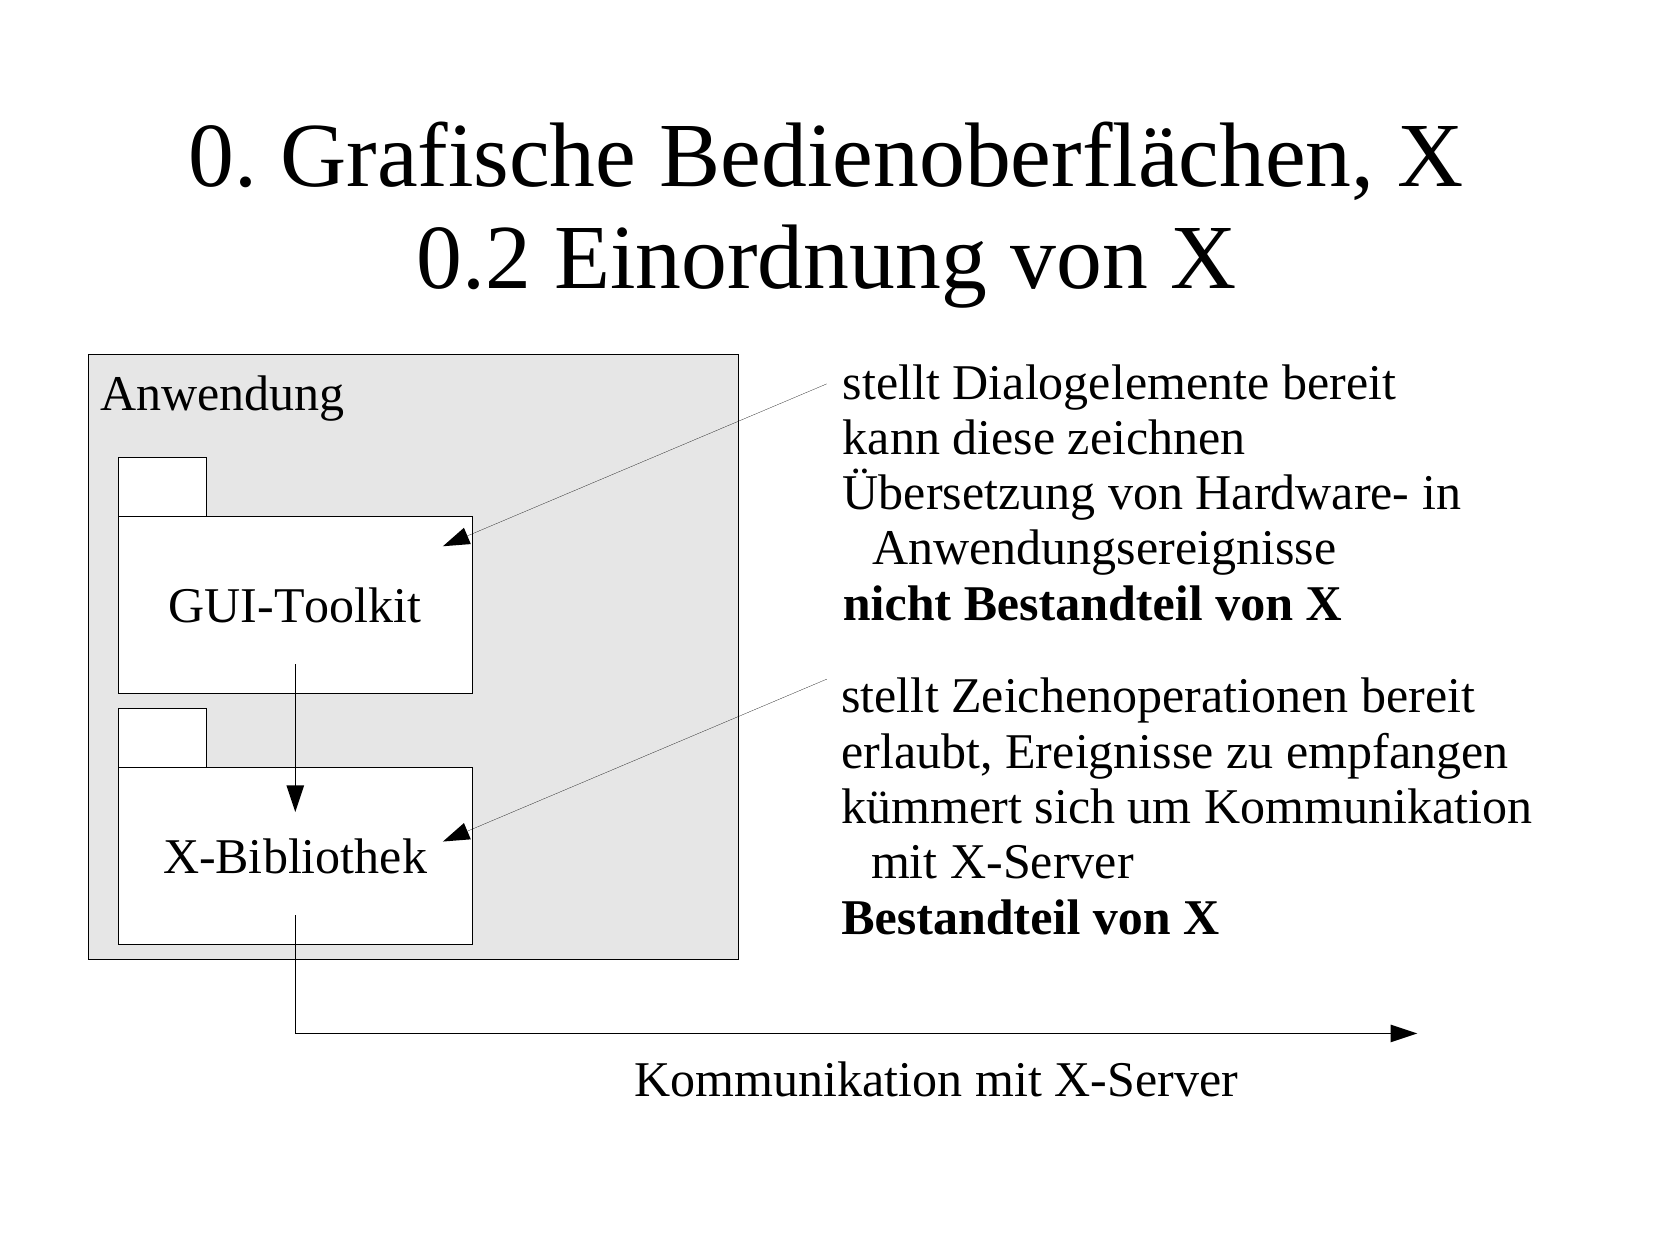

# 0. Grafische Bedienoberflächen, X 0.2 Einordnung von X
Anwendung
stellt Dialogelemente bereit
kann diese zeichnen
Übersetzung von Hardware- in
Anwendungsereignisse
nicht Bestandteil von X
GUI-Toolkit
stellt Zeichenoperationen bereit
erlaubt, Ereignisse zu empfangen
kümmert sich um Kommunikation
mit X-Server
Bestandteil von X
X-Bibliothek
Kommunikation mit X-Server